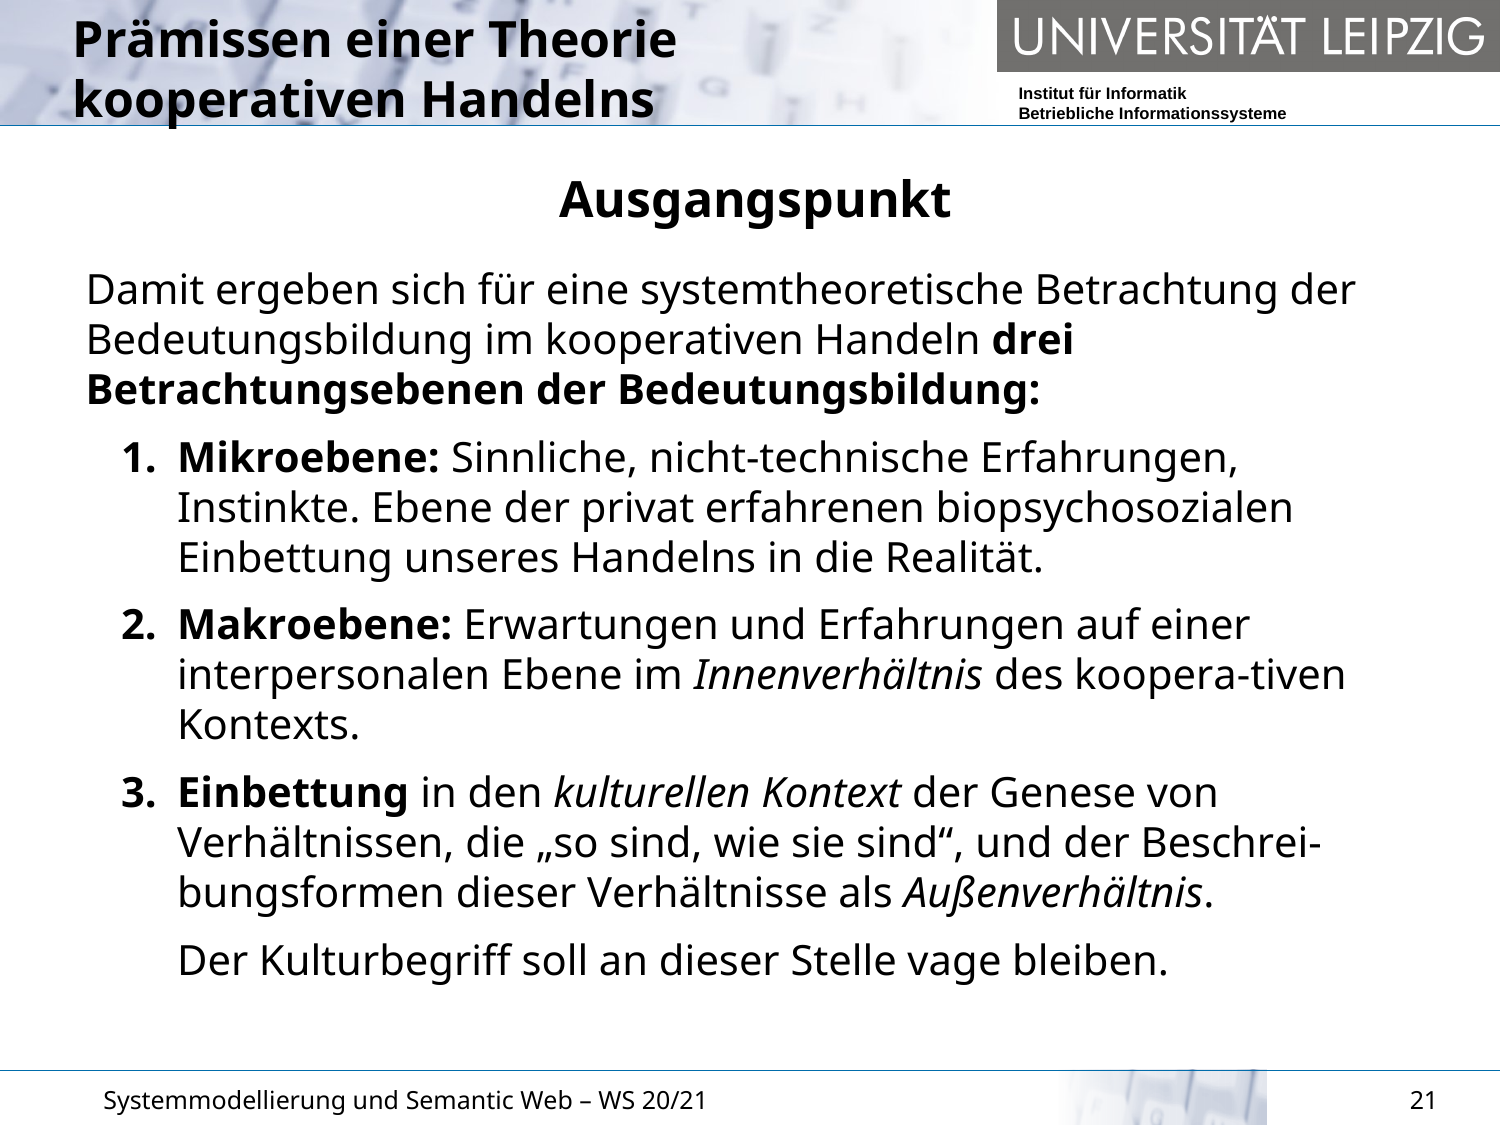

Prämissen einer Theorie
kooperativen Handelns
Ausgangspunkt
Damit ergeben sich für eine systemtheoretische Betrachtung der Bedeutungsbildung im kooperativen Handeln drei Betrachtungsebenen der Bedeutungsbildung:
Mikroebene: Sinnliche, nicht-technische Erfahrungen, Instinkte. Ebene der privat erfahrenen biopsychosozialen Einbettung unseres Handelns in die Realität.
Makroebene: Erwartungen und Erfahrungen auf einer interpersonalen Ebene im Innenverhältnis des koopera-tiven Kontexts.
Einbettung in den kulturellen Kontext der Genese von Verhältnissen, die „so sind, wie sie sind“, und der Beschrei-bungsformen dieser Verhältnisse als Außenverhältnis.
Der Kulturbegriff soll an dieser Stelle vage bleiben.
Systemmodellierung und Semantic Web – WS 20/21
21